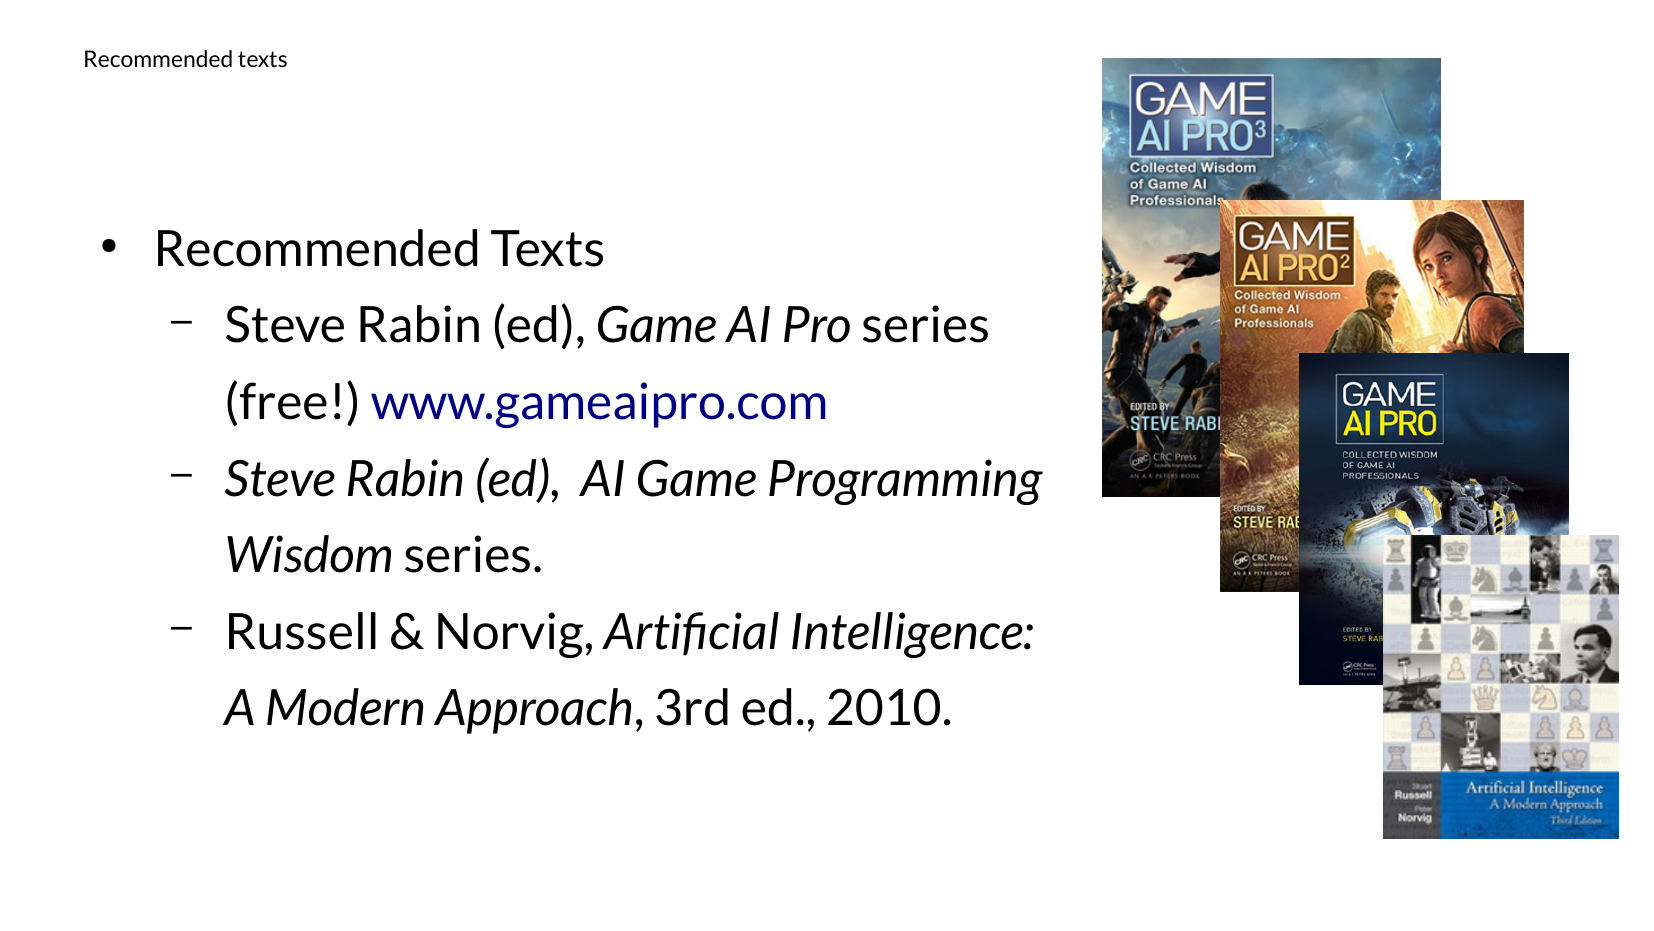

# Recommended texts
Recommended Texts
Steve Rabin (ed), Game AI Pro series
(free!) www.gameaipro.com
Steve Rabin (ed), AI Game Programming
Wisdom series.
Russell & Norvig, Artificial Intelligence:
A Modern Approach, 3rd ed., 2010.